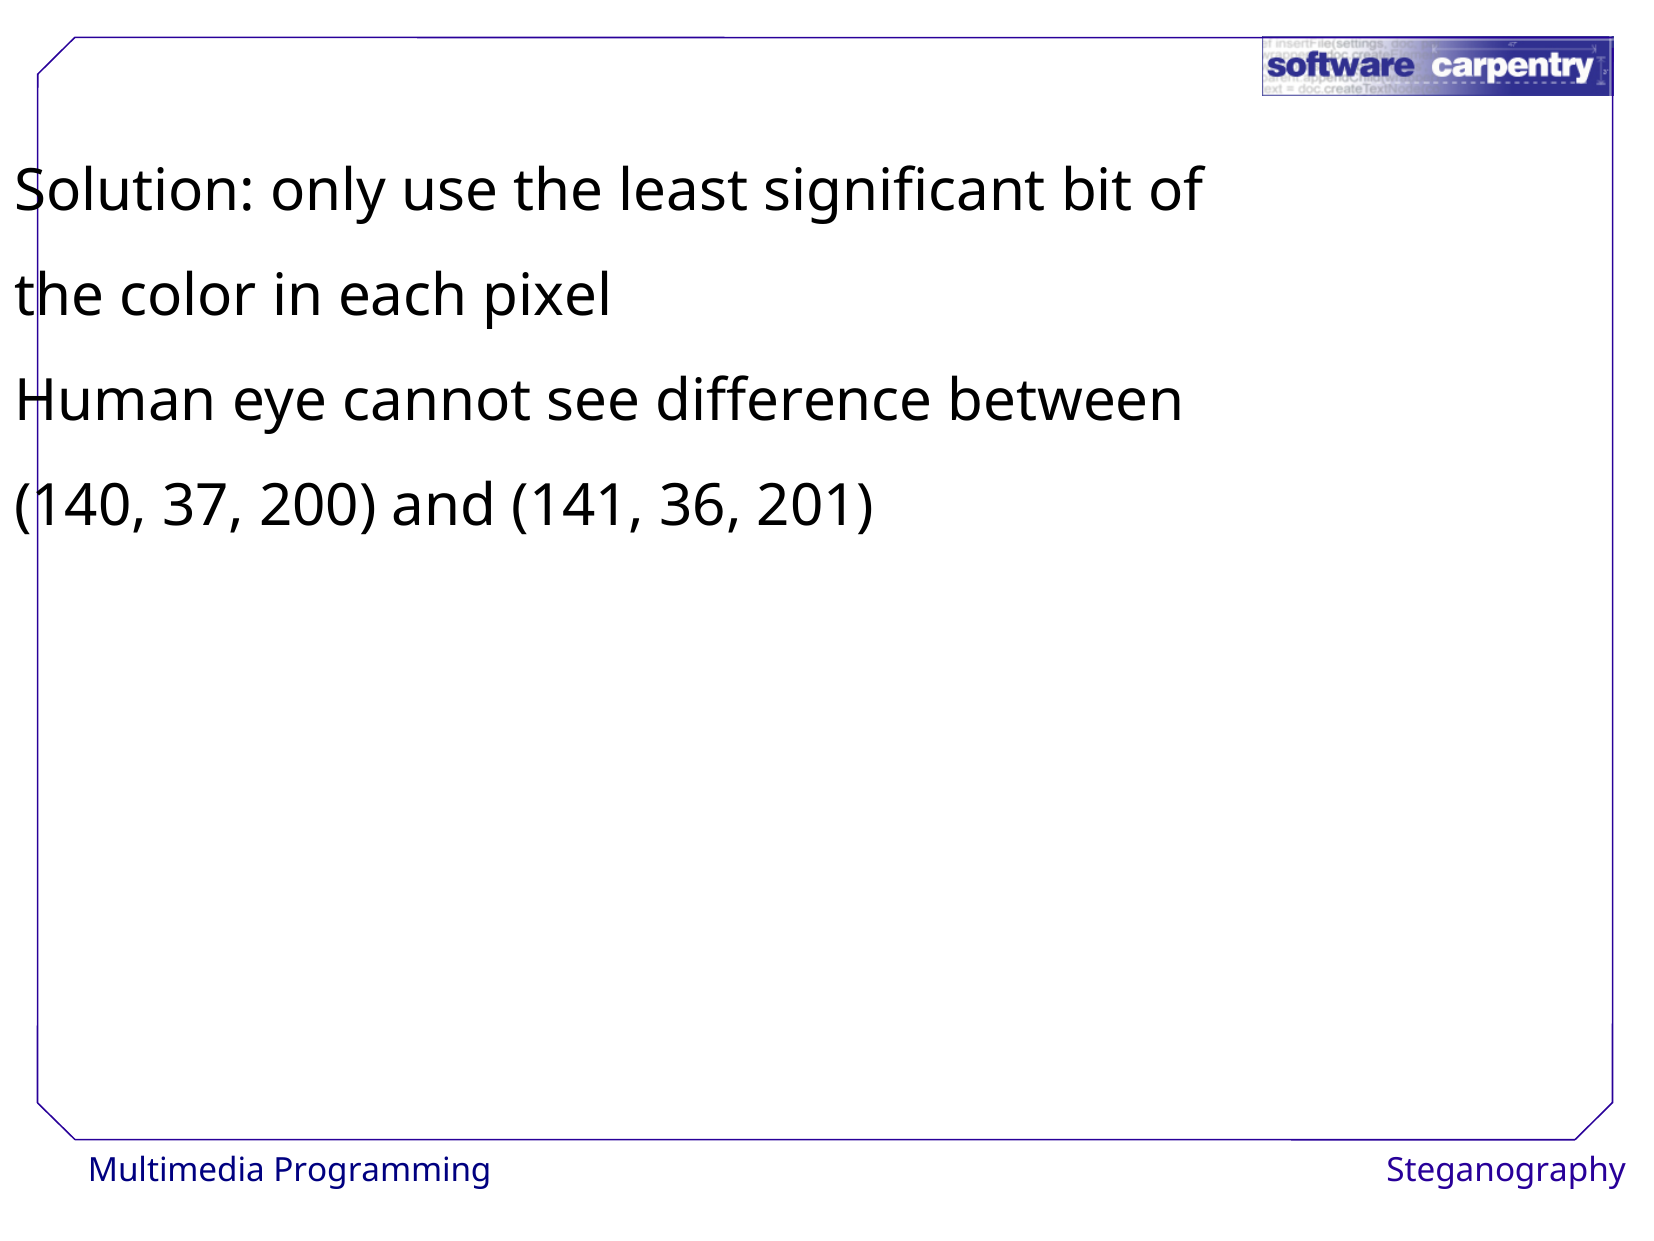

Solution: only use the least significant bit of
the color in each pixel
Human eye cannot see difference between
(140, 37, 200) and (141, 36, 201)